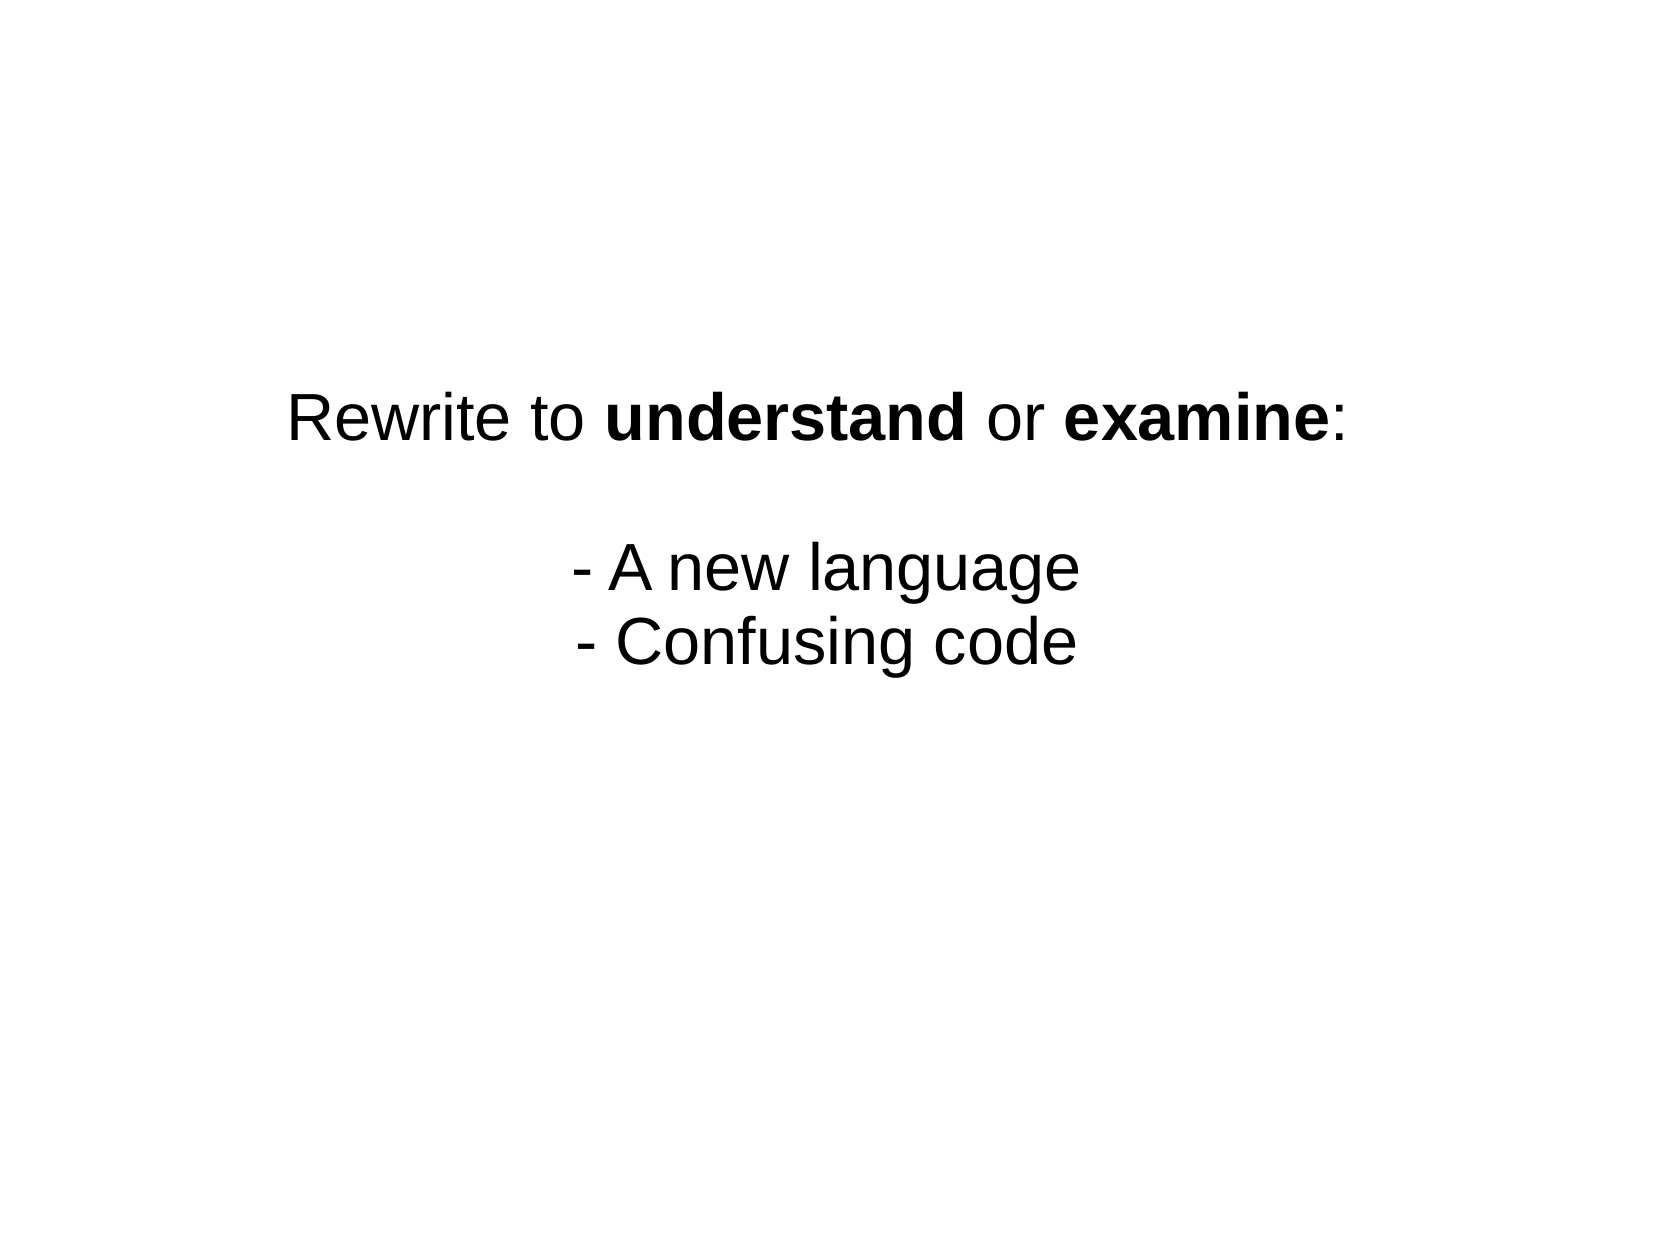

# Rewrite to understand or examine:
- A new language
- Confusing code